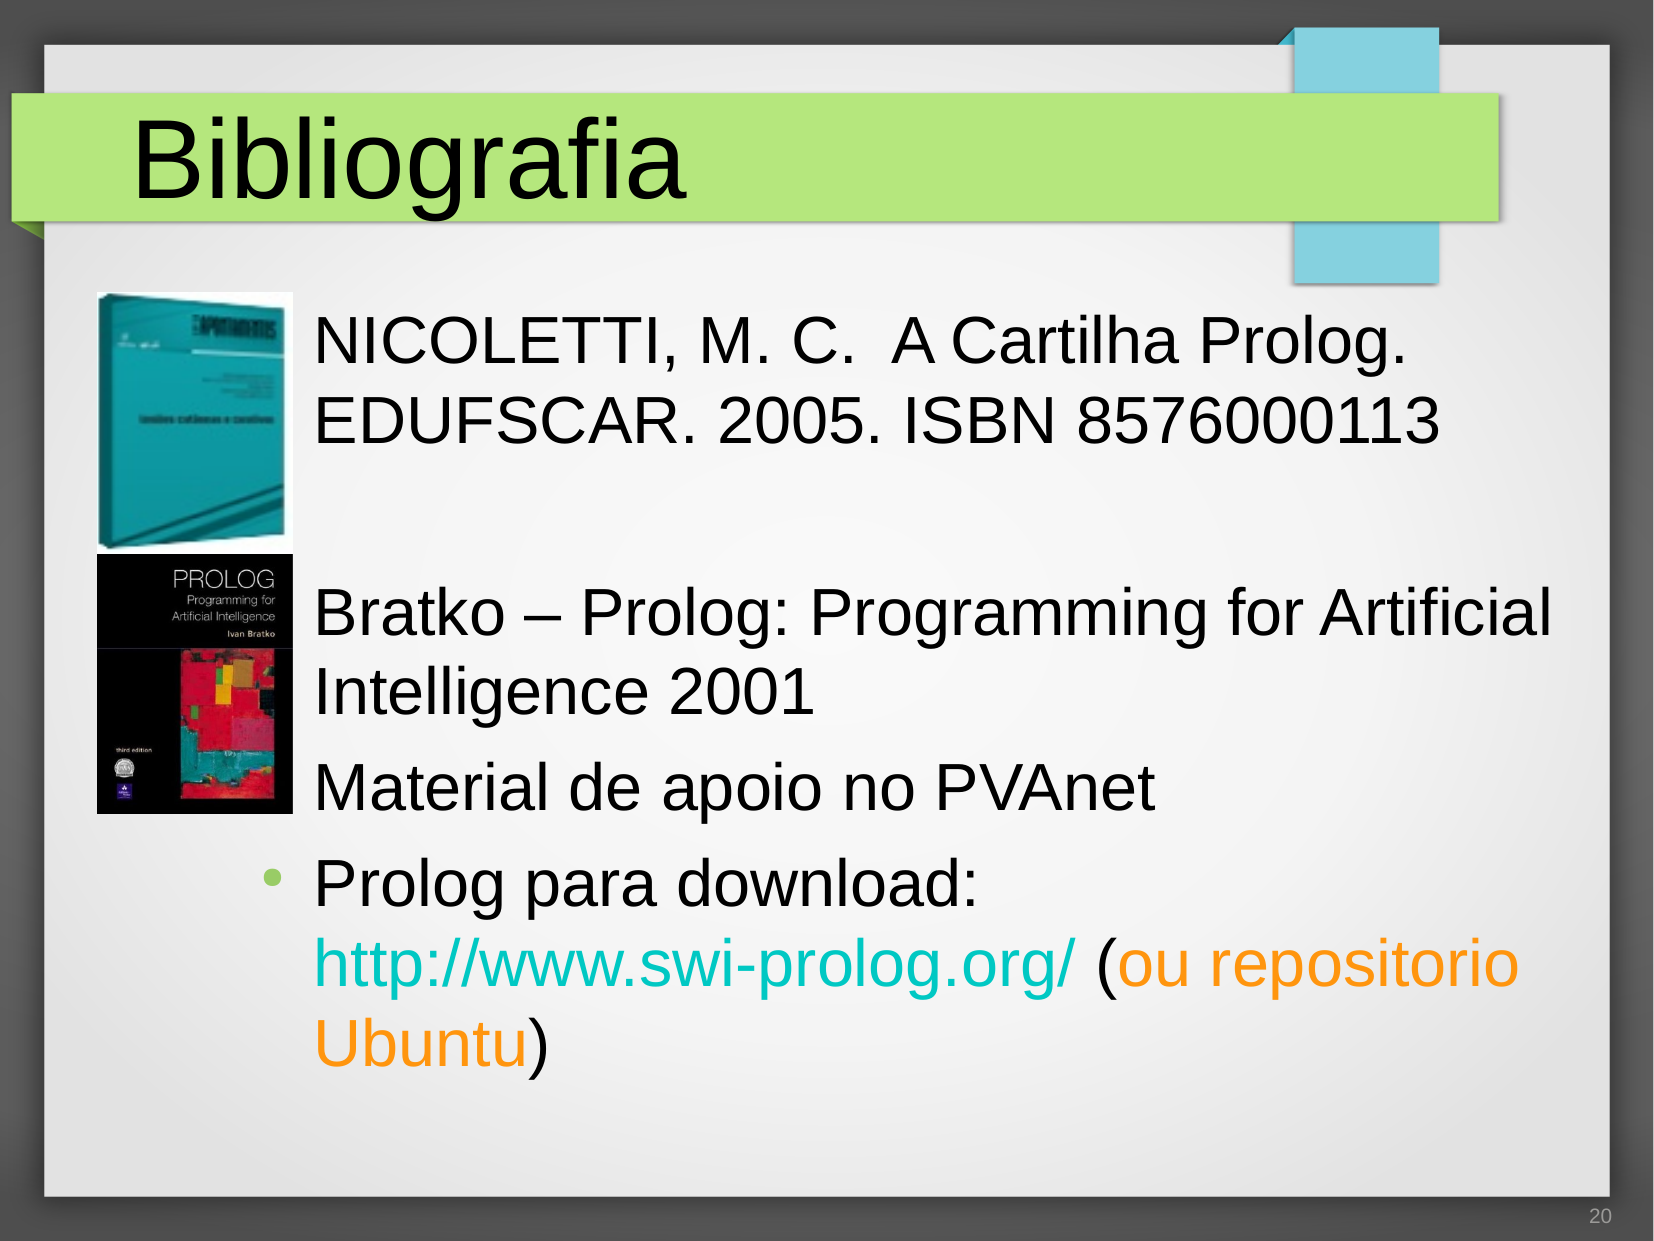

# Bibliografia
NICOLETTI, M. C.  A Cartilha Prolog.  EDUFSCAR. 2005. ISBN 8576000113
Bratko – Prolog: Programming for Artificial Intelligence 2001
Material de apoio no PVAnet
Prolog para download: http://www.swi-prolog.org/ (ou repositorio Ubuntu)